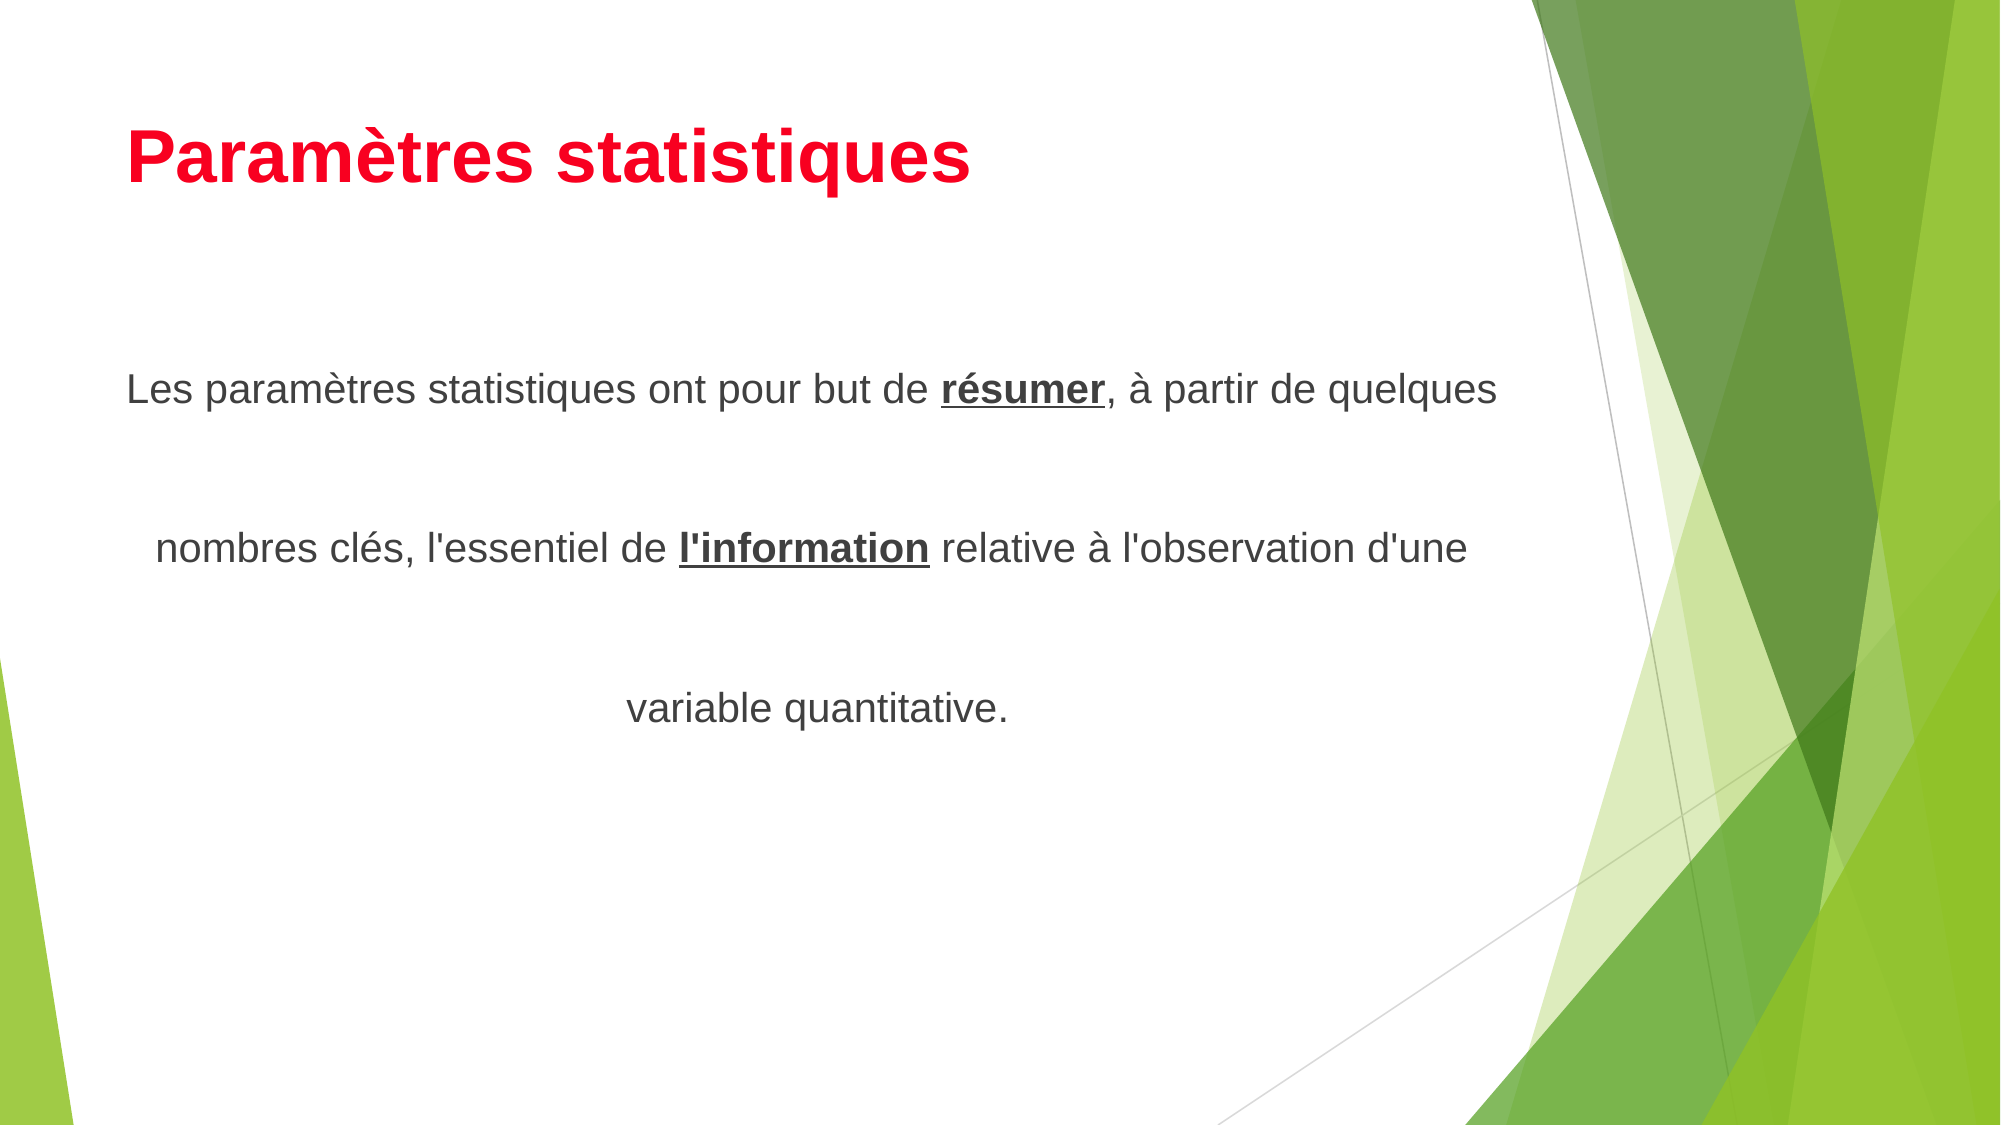

# Paramètres statistiques
Les paramètres statistiques ont pour but de résumer, à partir de quelques
nombres clés, l'essentiel de l'information relative à l'observation d'une
variable quantitative.